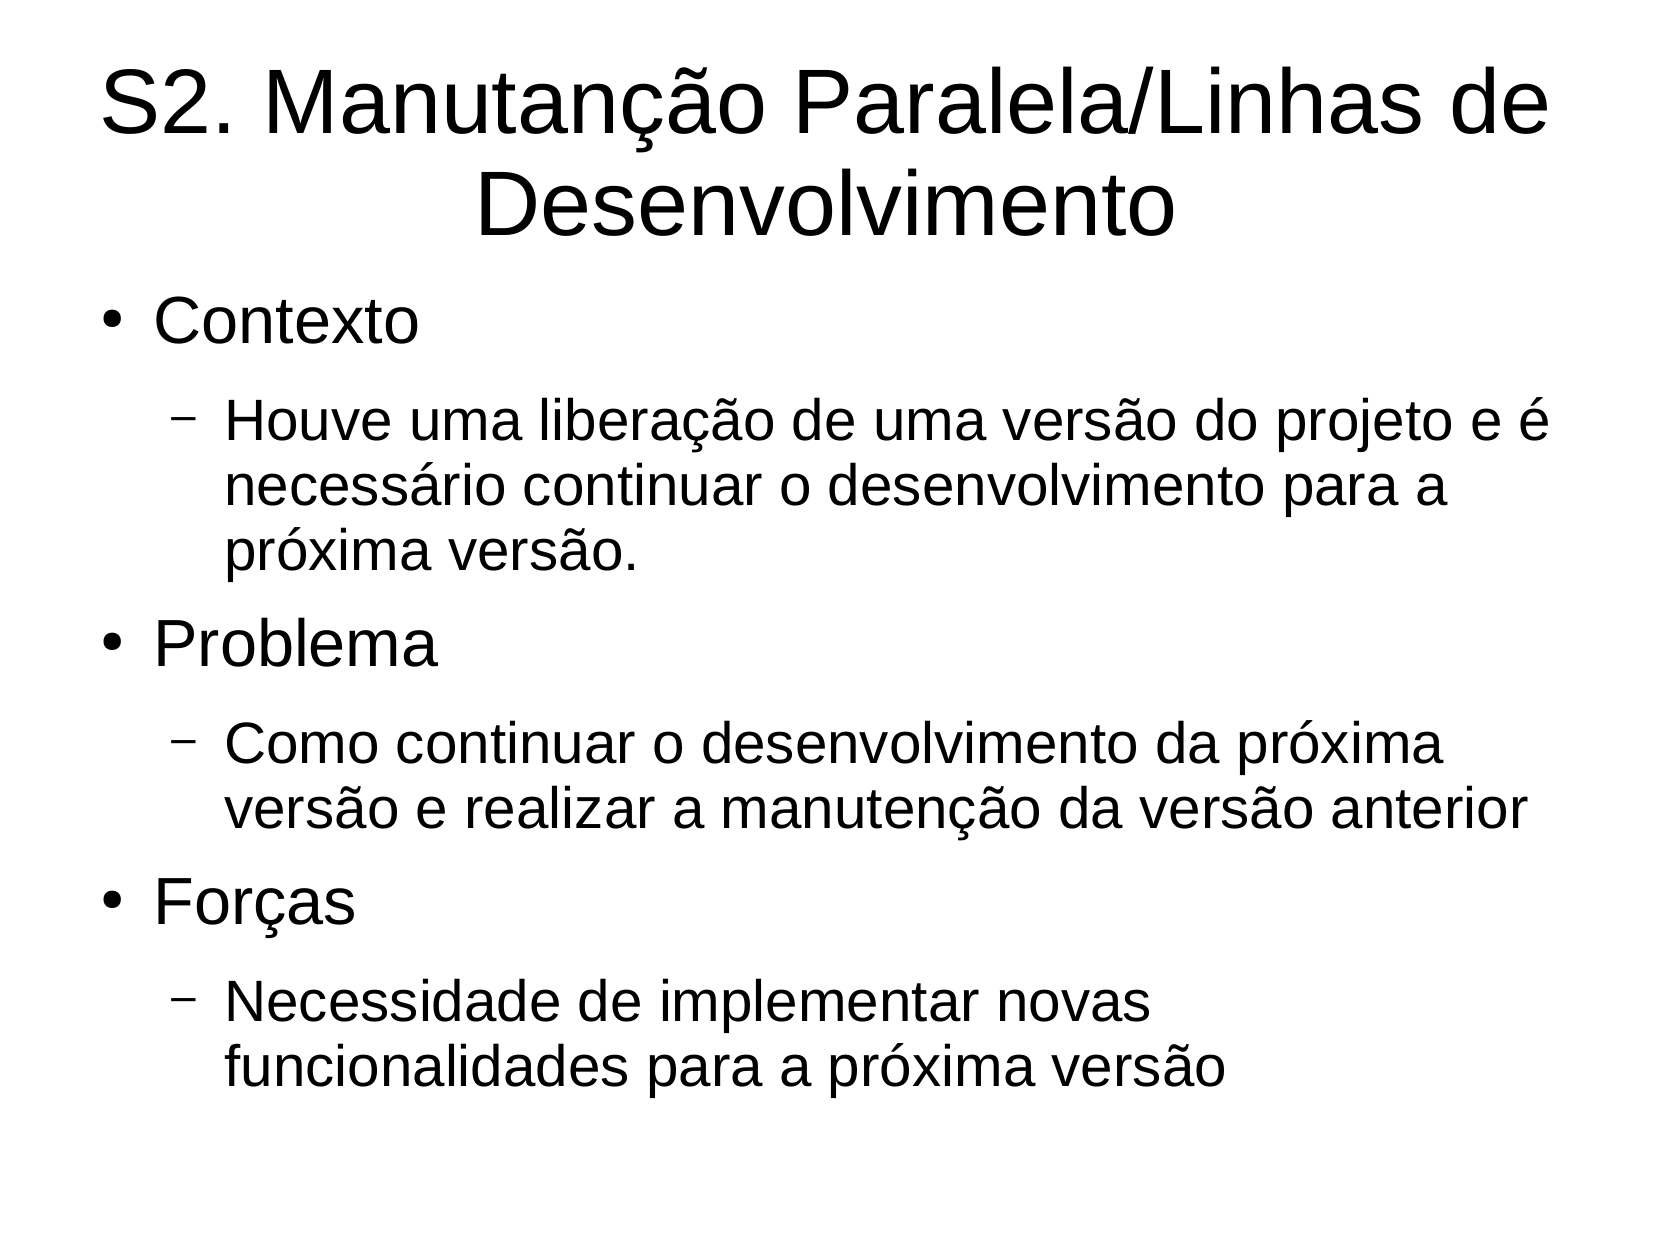

# S2. Manutanção Paralela/Linhas de Desenvolvimento
Contexto
Houve uma liberação de uma versão do projeto e é necessário continuar o desenvolvimento para a próxima versão.
Problema
Como continuar o desenvolvimento da próxima versão e realizar a manutenção da versão anterior
Forças
Necessidade de implementar novas funcionalidades para a próxima versão